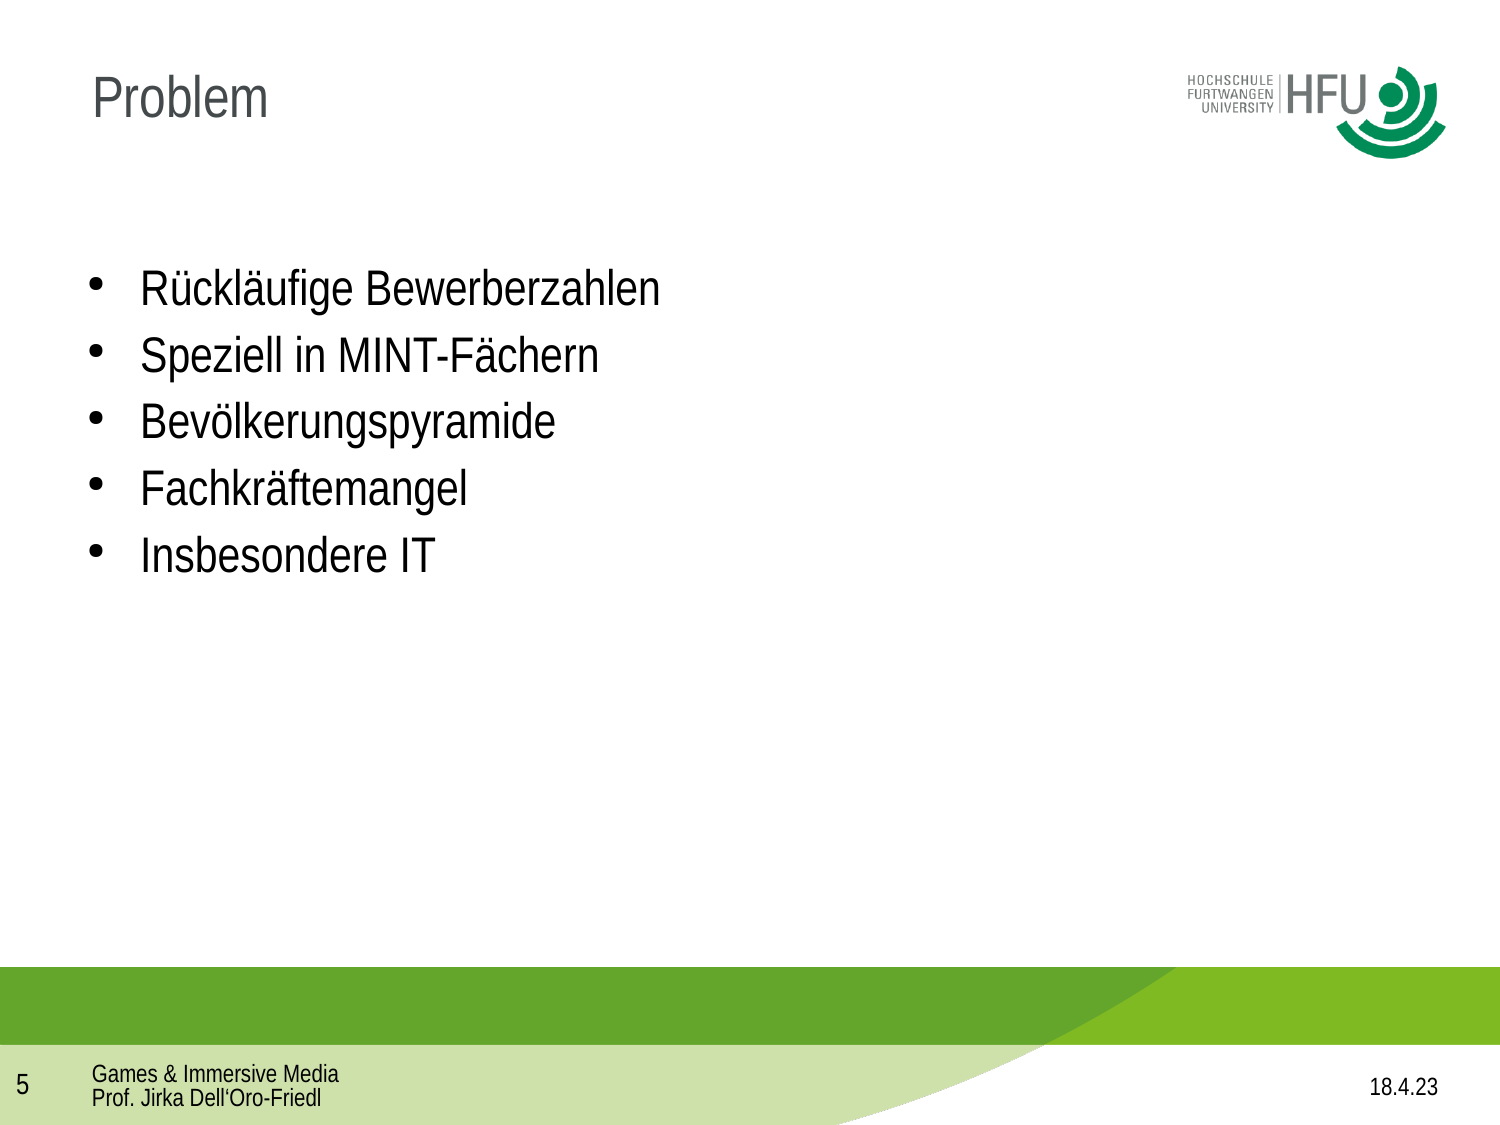

# Problem
Rückläufige Bewerberzahlen
Speziell in MINT-Fächern
Bevölkerungspyramide
Fachkräftemangel
Insbesondere IT